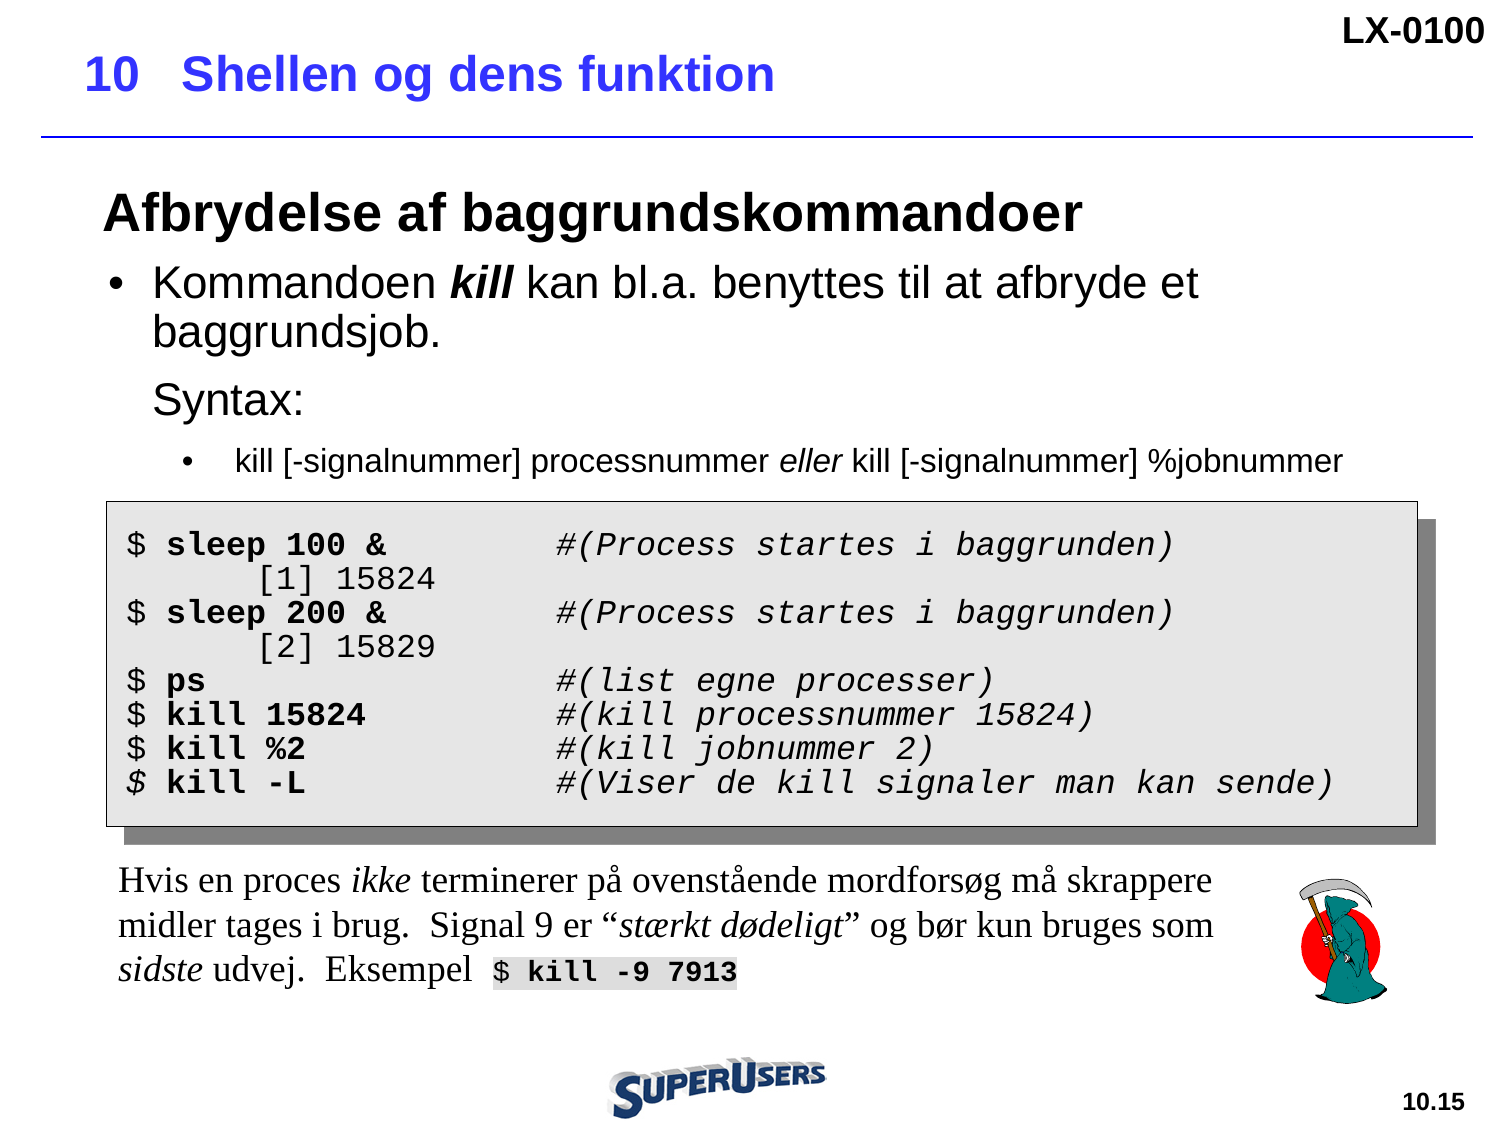

# 10 Shellen og dens funktion
Afbrydelse af baggrundskommandoer
Kommandoen kill kan bl.a. benyttes til at afbryde et baggrundsjob.
Syntax:
 kill [-signalnummer] processnummer eller kill [-signalnummer] %jobnummer
 $ sleep 100 & 	#(Process startes i baggrunden)
	[1] 15824
 $ sleep 200 & 	#(Process startes i baggrunden)
	[2] 15829
 $ ps			#(list egne processer)
 $ kill 15824		#(kill processnummer 15824)
 $ kill %2 		#(kill jobnummer 2)
 $ kill -L 		#(Viser de kill signaler man kan sende)
Hvis en proces ikke terminerer på ovenstående mordforsøg må skrappere midler tages i brug. Signal 9 er “stærkt dødeligt” og bør kun bruges som sidste udvej. Eksempel $ kill -9 7913